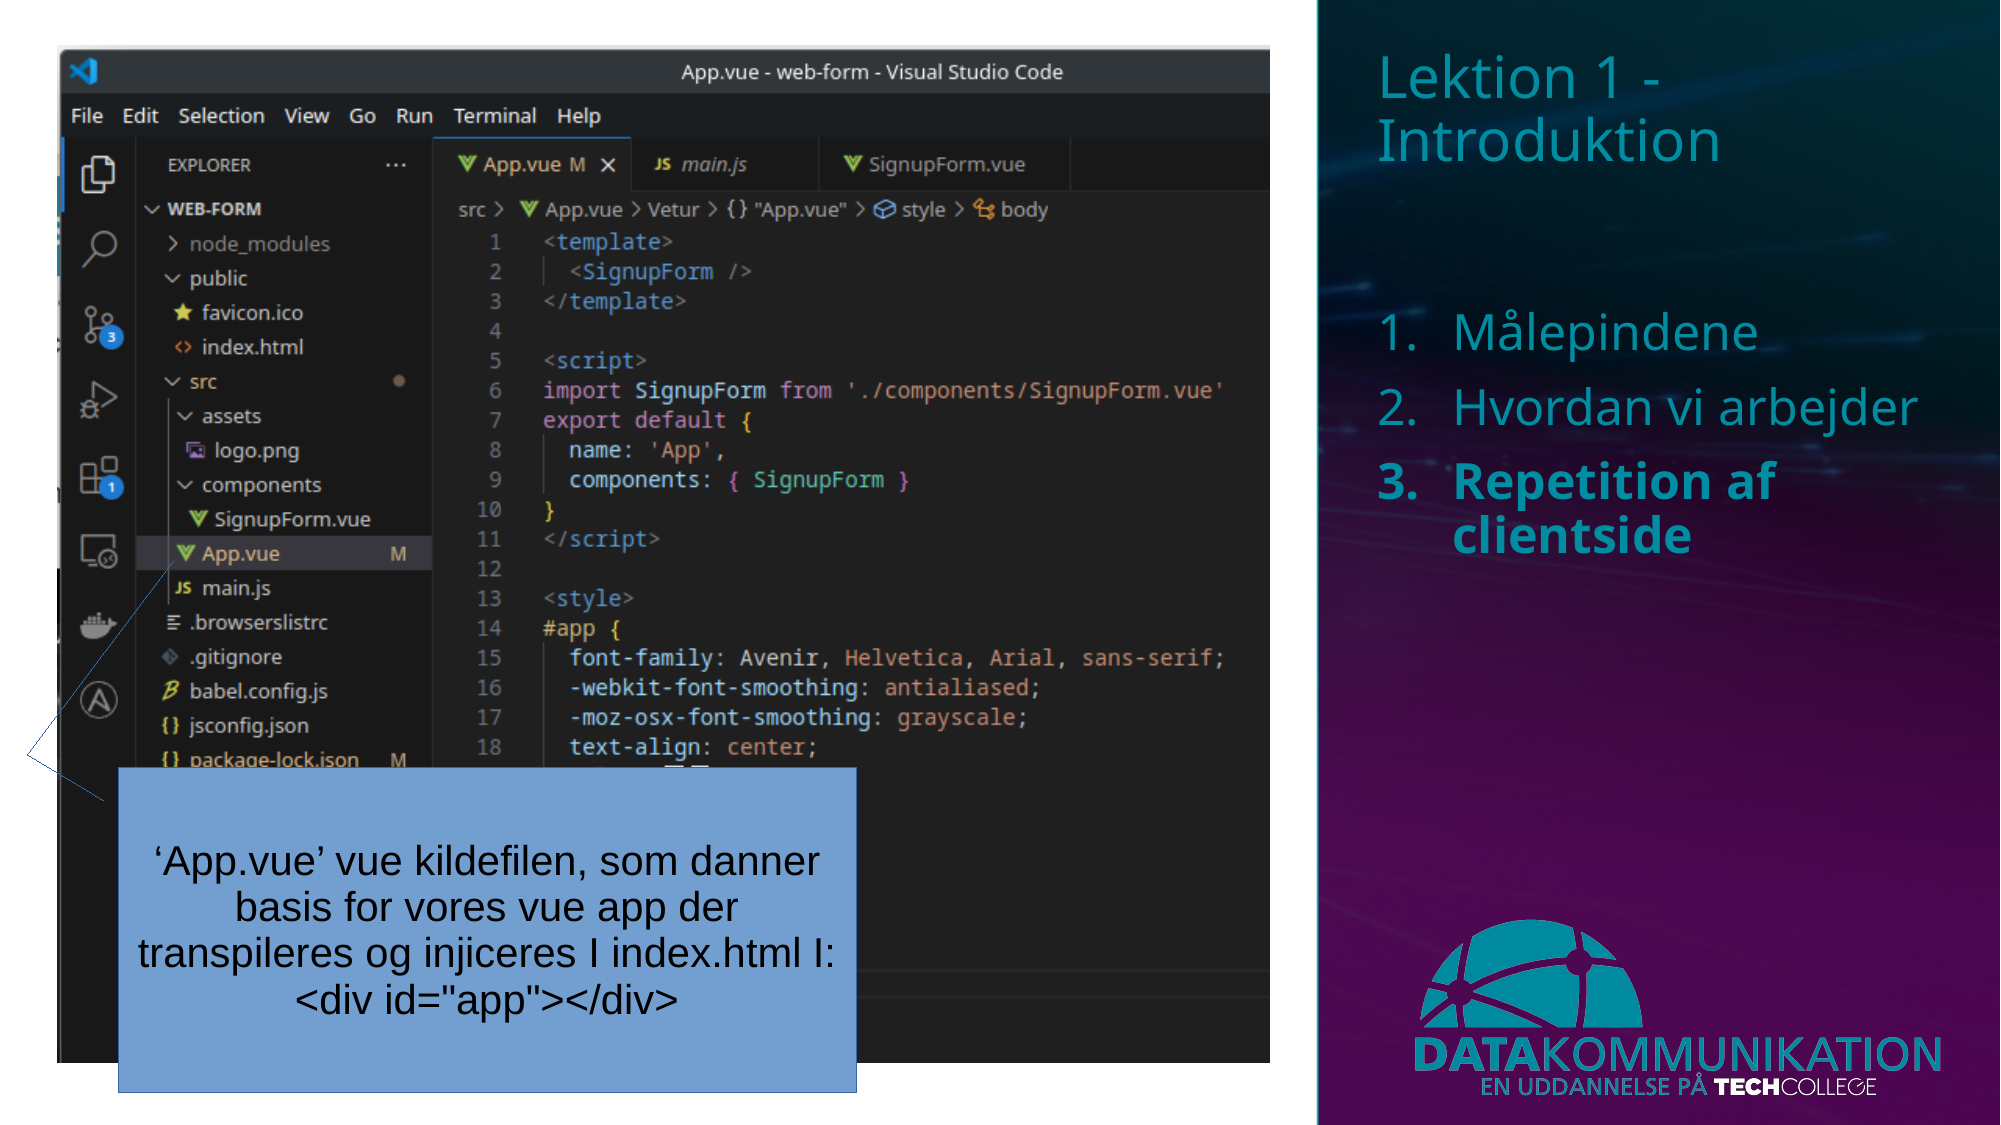

Lektion 1 - Introduktion
# Målepindene
Hvordan vi arbejder
Repetition af clientside
‘App.vue’ vue kildefilen, som danner basis for vores vue app der transpileres og injiceres I index.html I:
<div id="app"></div>